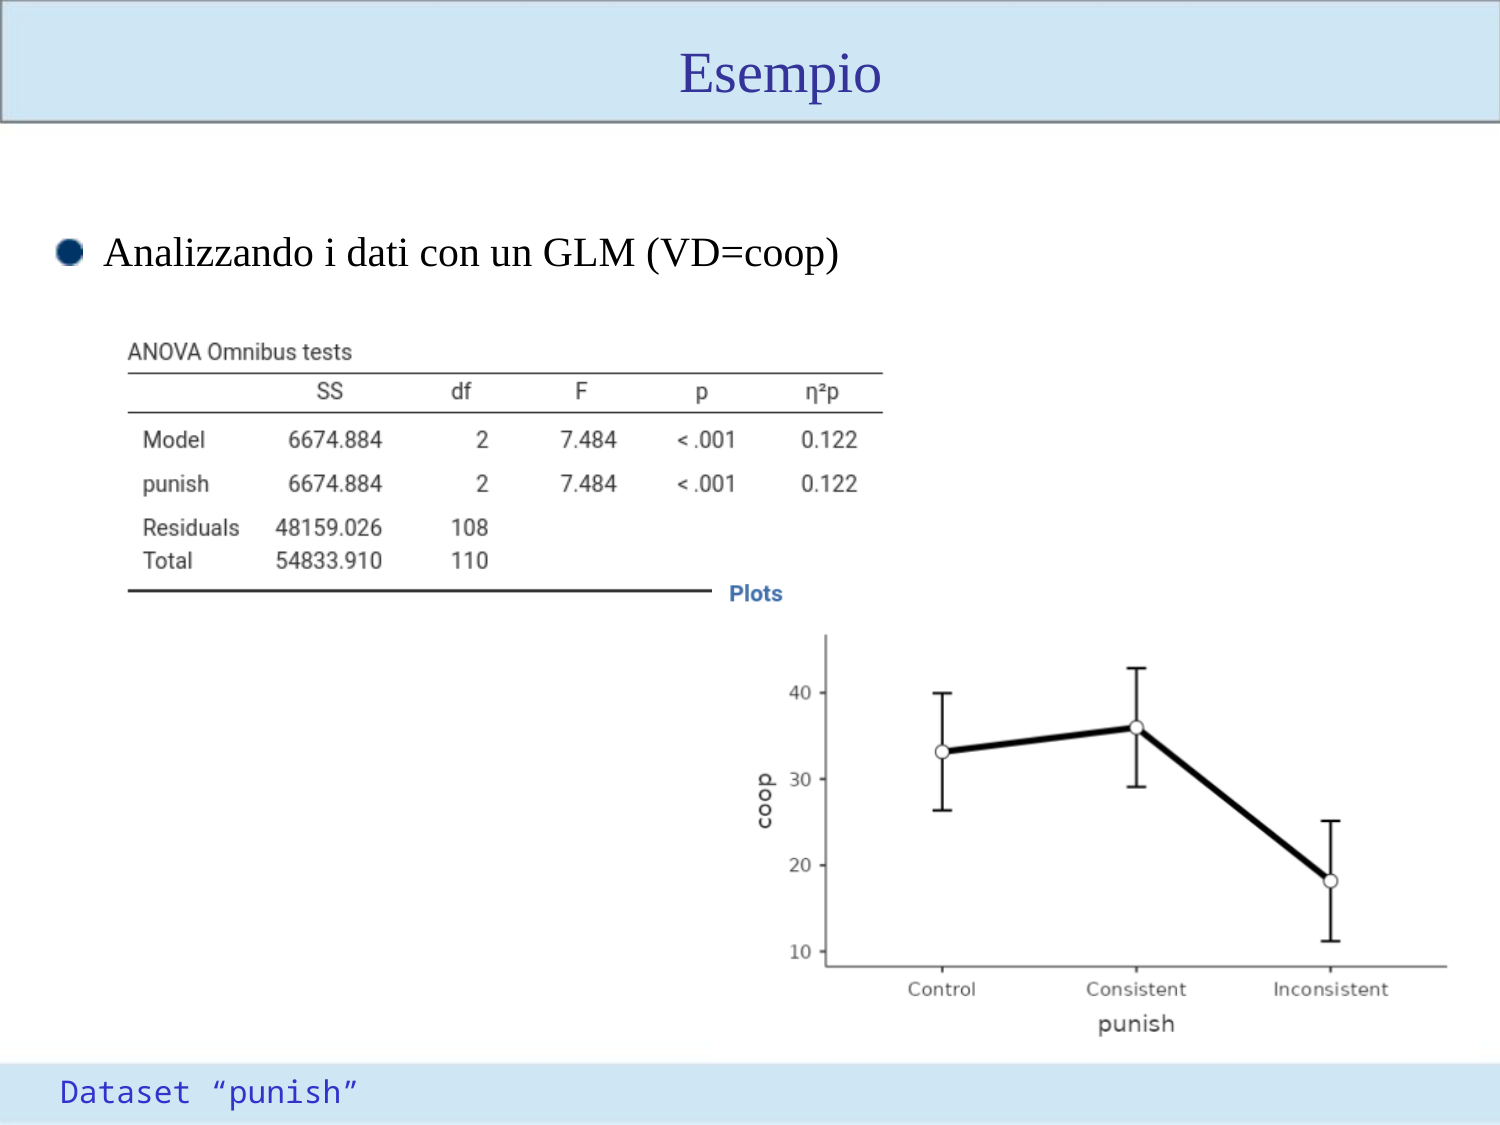

# Esempio
 Analizzando i dati con un GLM (VD=coop)
Dataset “punish”